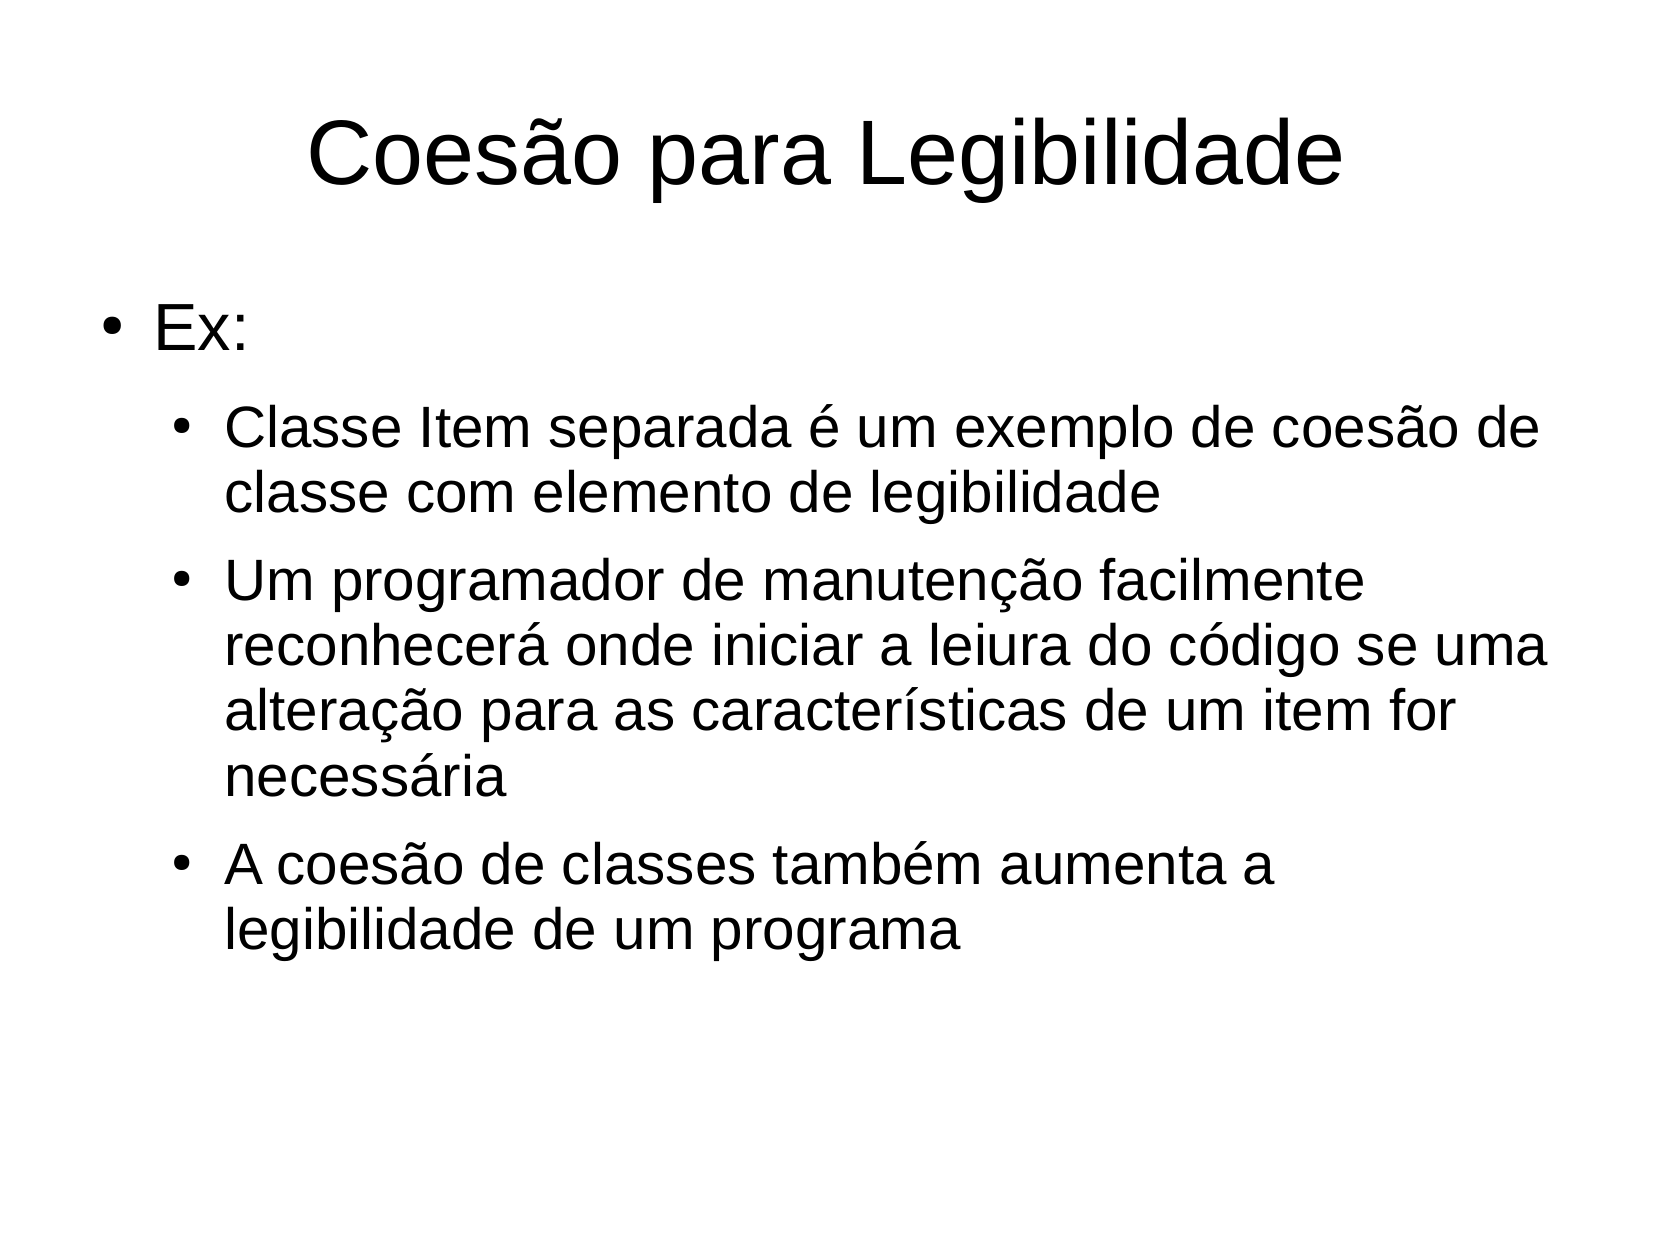

# Coesão para Legibilidade
Ex:
Classe Item separada é um exemplo de coesão de classe com elemento de legibilidade
Um programador de manutenção facilmente reconhecerá onde iniciar a leiura do código se uma alteração para as características de um item for necessária
A coesão de classes também aumenta a legibilidade de um programa